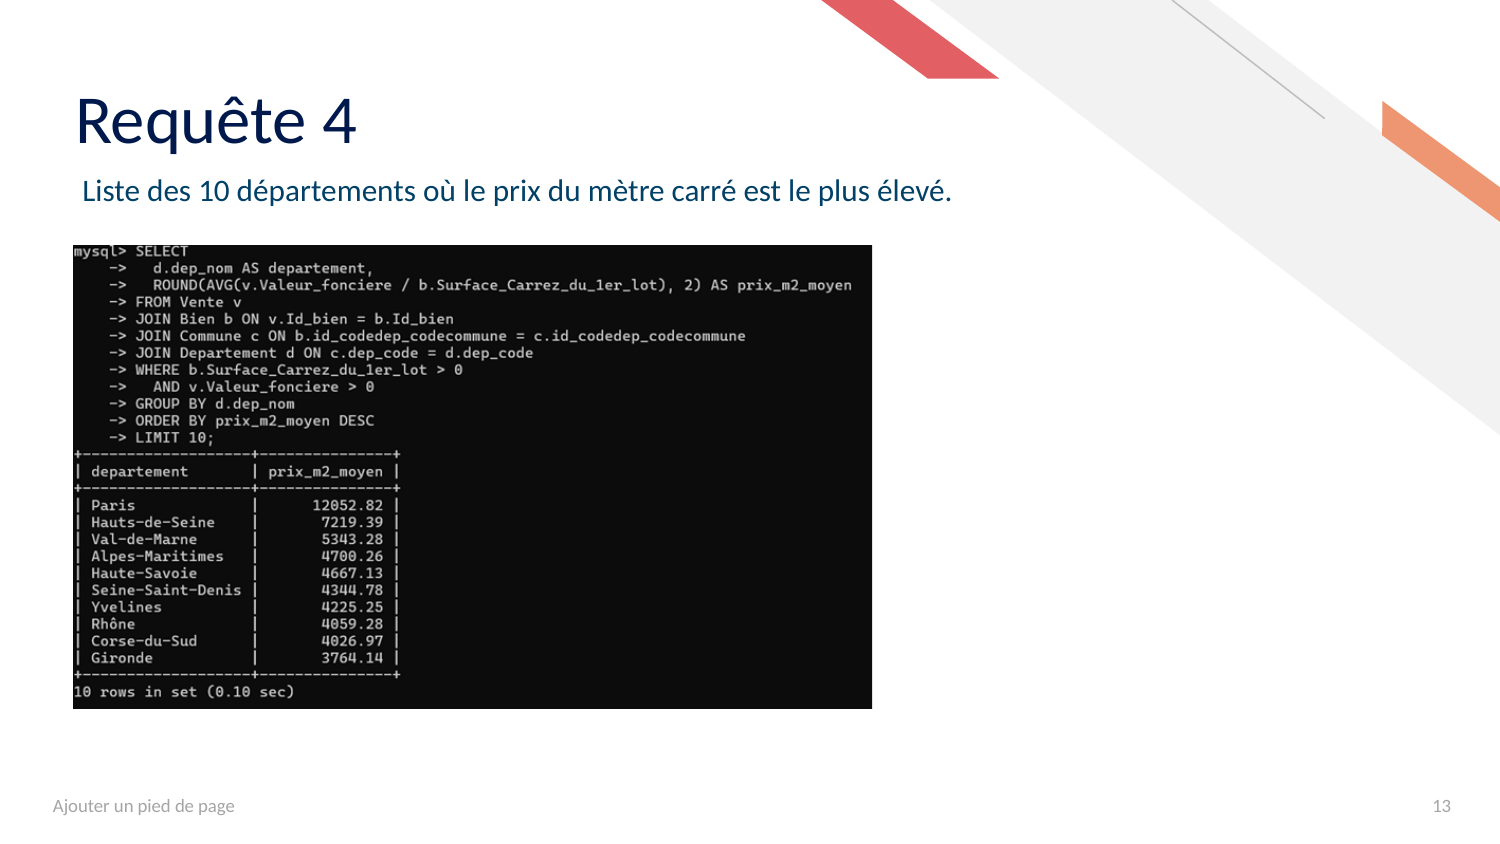

# Requête 4
 Liste des 10 départements où le prix du mètre carré est le plus élevé.
Ajouter un pied de page